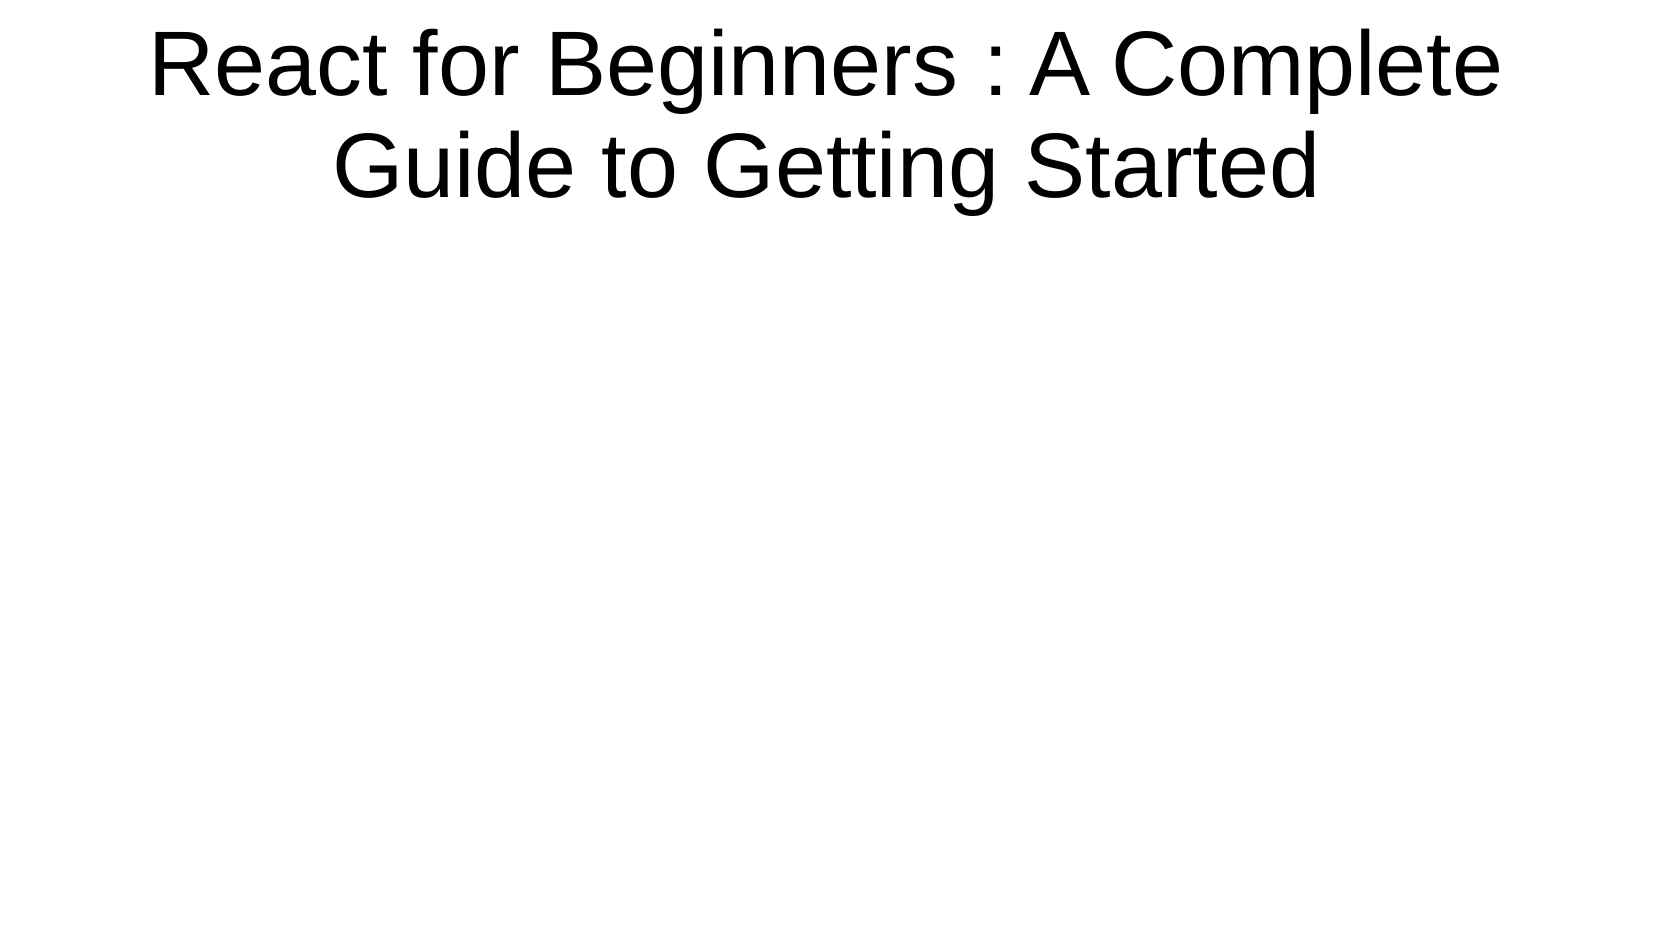

# React for Beginners : A Complete Guide to Getting Started